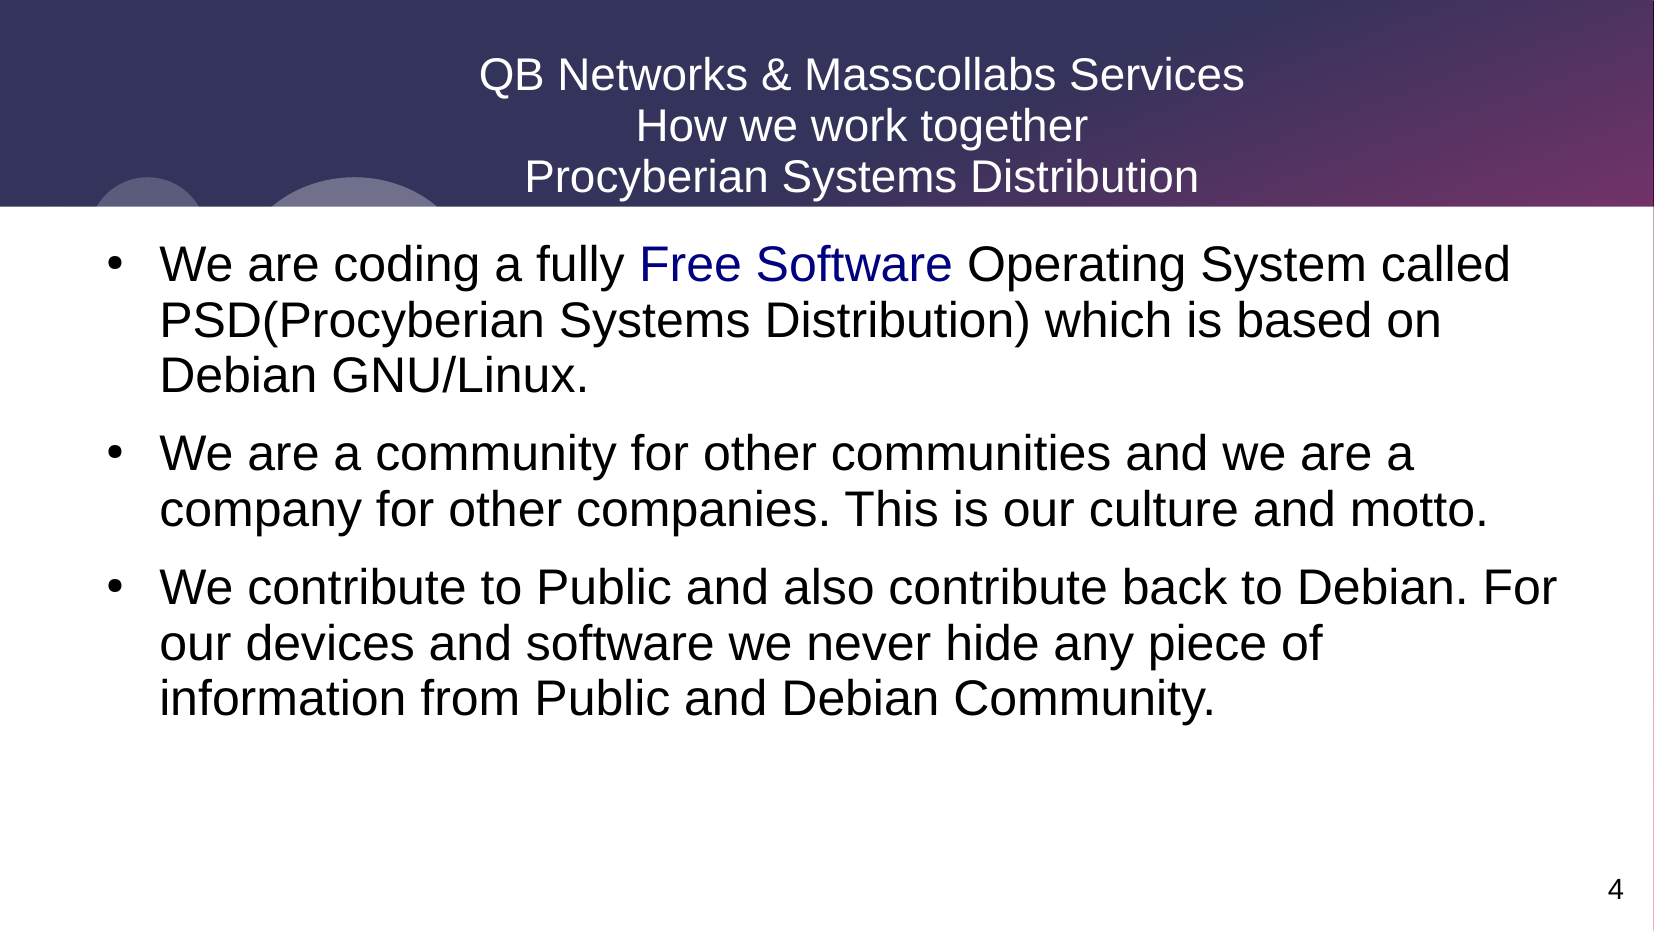

# QB Networks & Masscollabs Services How we work together Procyberian Systems Distribution
We are coding a fully Free Software Operating System called PSD(Procyberian Systems Distribution) which is based on Debian GNU/Linux.
We are a community for other communities and we are a company for other companies. This is our culture and motto.
We contribute to Public and also contribute back to Debian. For our devices and software we never hide any piece of information from Public and Debian Community.